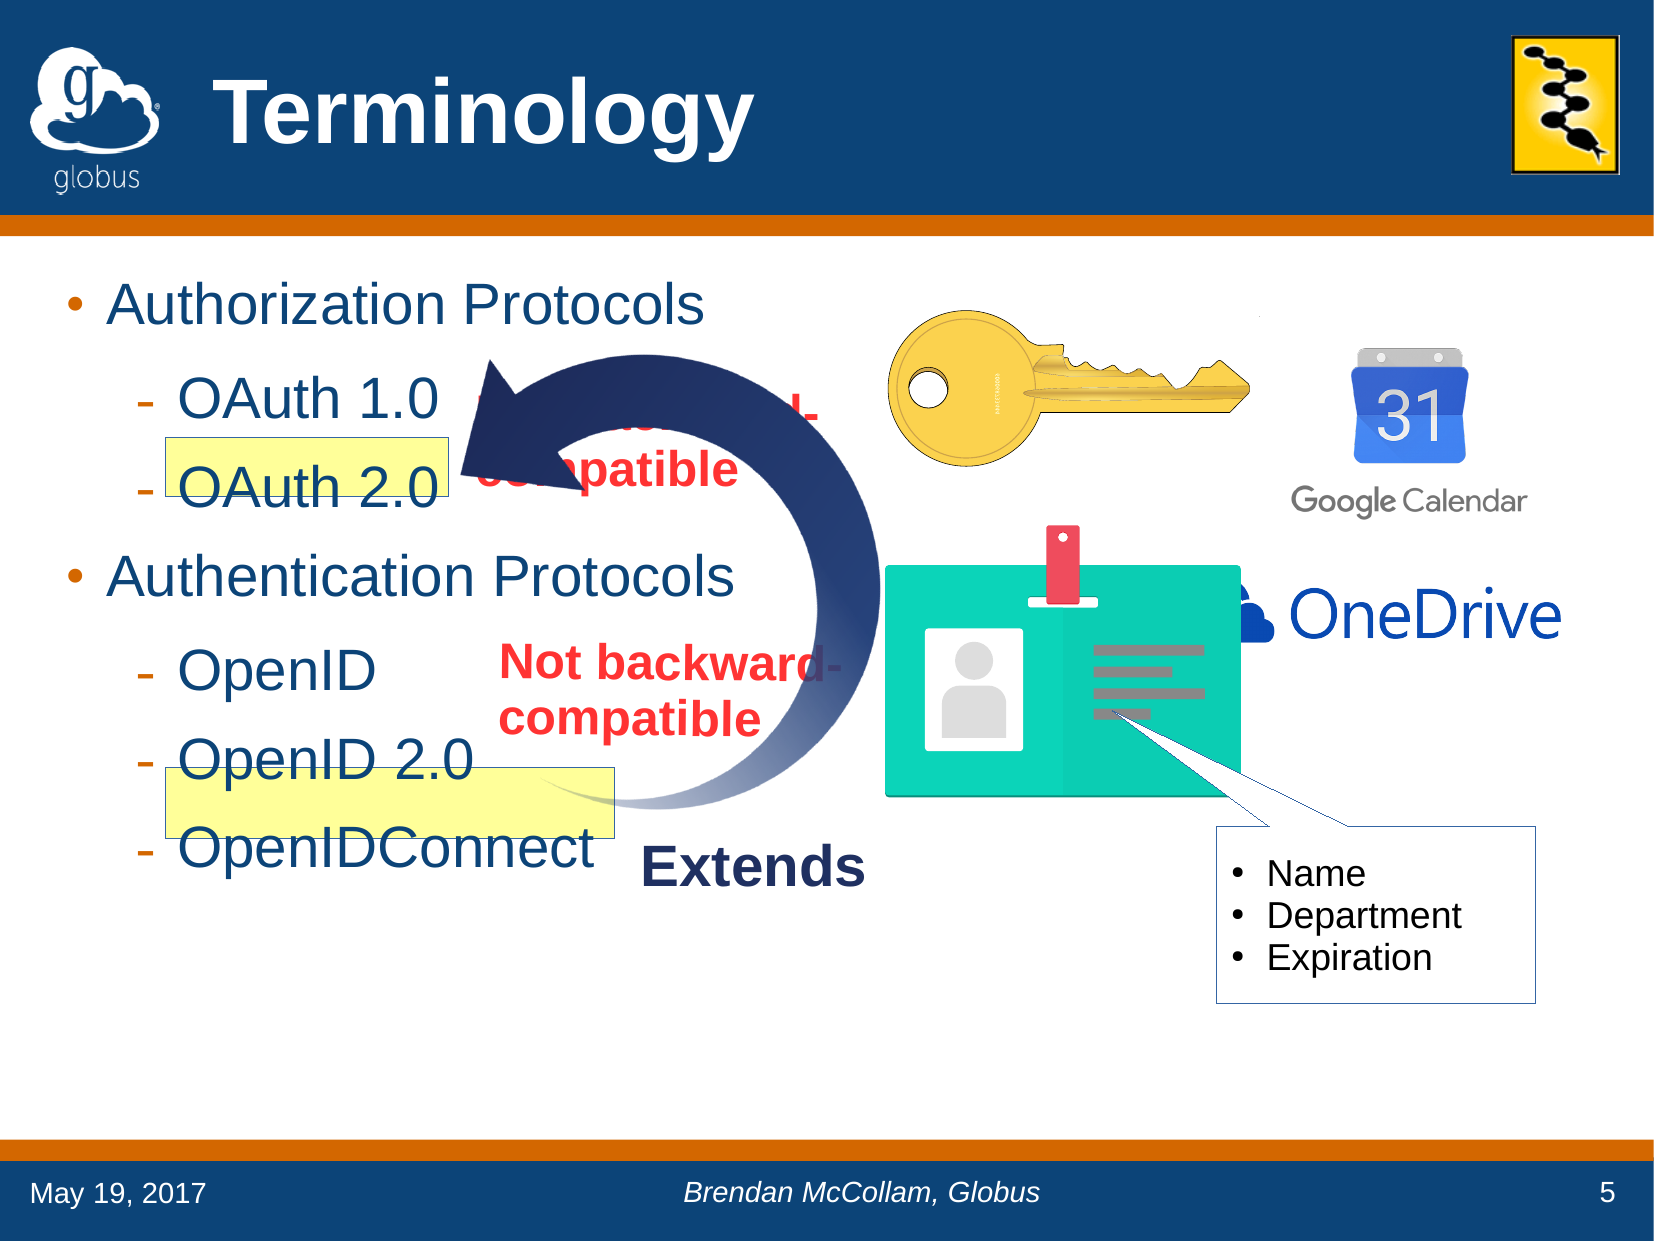

# Terminology
Authorization Protocols
OAuth 1.0
OAuth 2.0
Authentication Protocols
OpenID
OpenID 2.0
OpenIDConnect
Not backward- compatible
Not backward-compatible
Extends
Name
Department
Expiration
May 19, 2017
Brendan McCollam, Globus
5